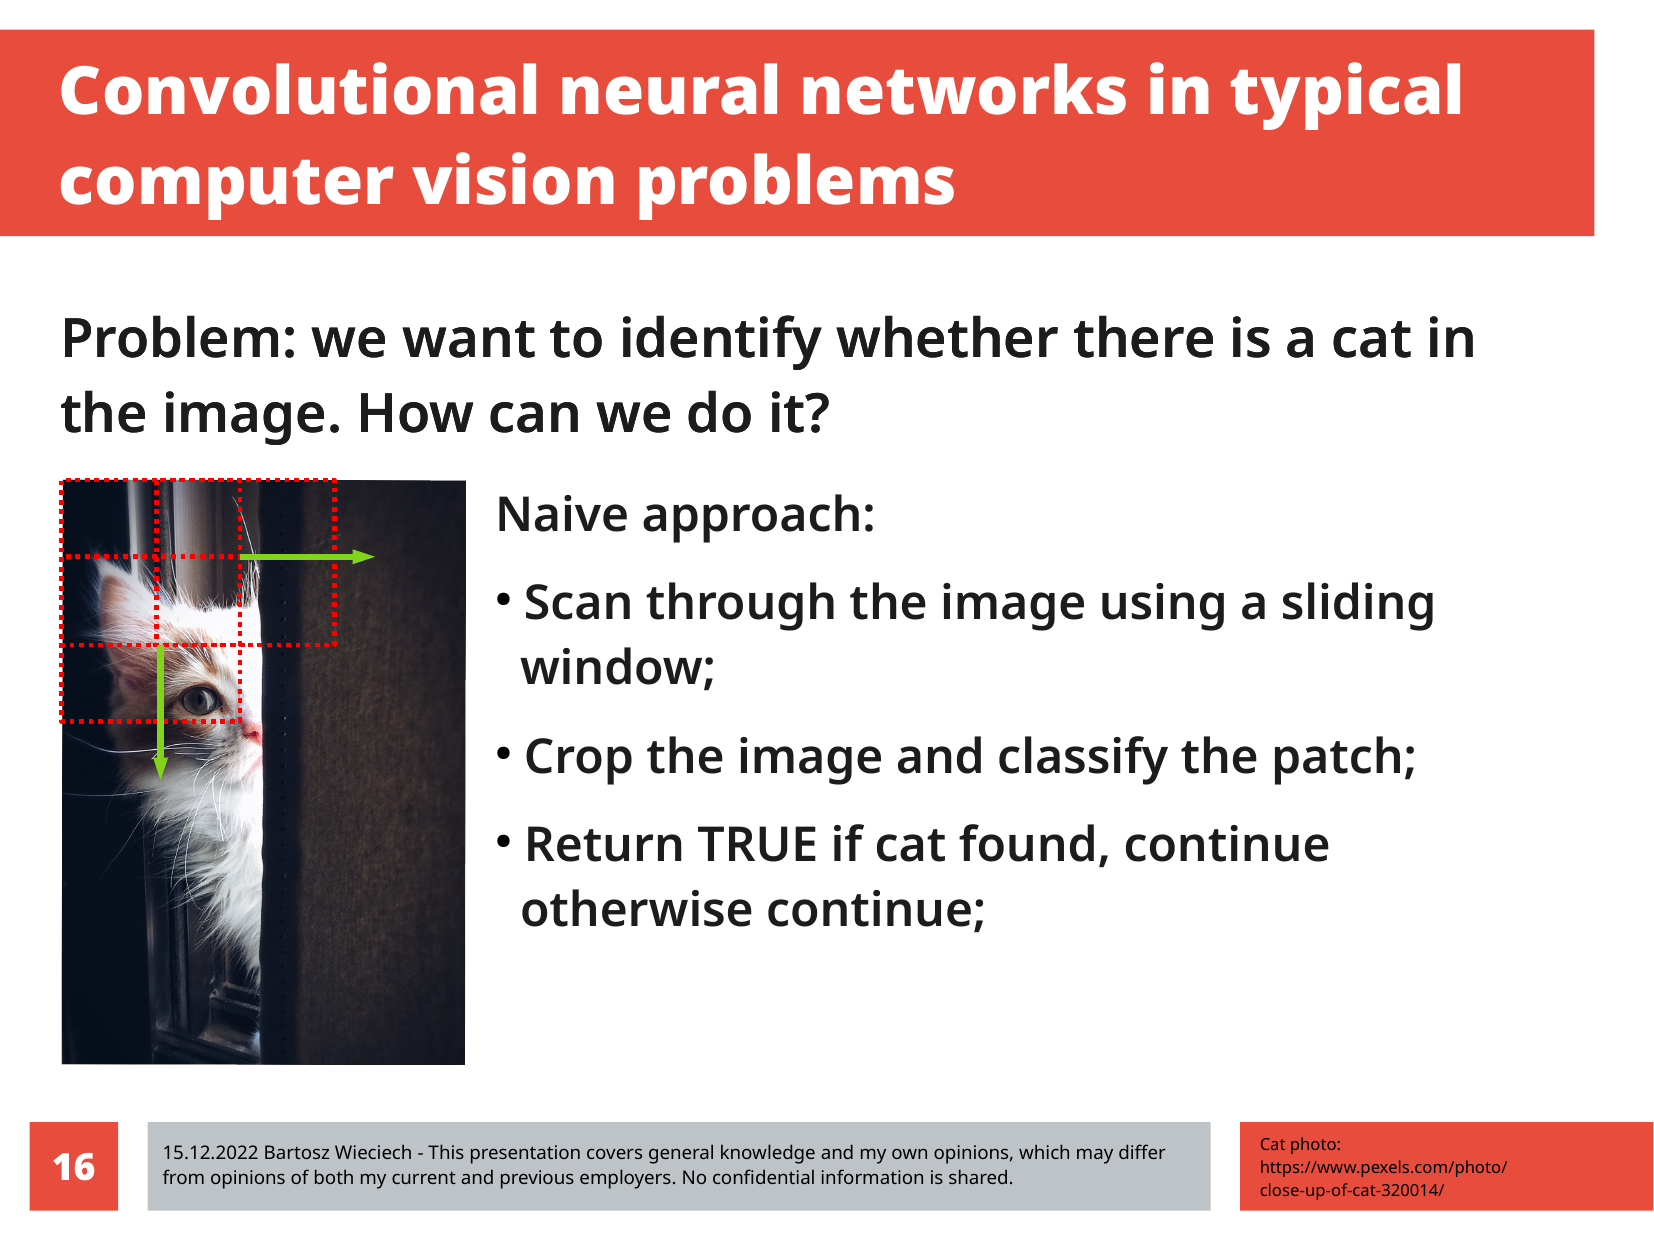

# Convolutional neural networks in typical computer vision problems
Problem: we want to identify whether there is a cat in the image. How can we do it?
Problem: we want to identify whether there is a cat in the image. How can we do it?
Naive approach:
 Scan through the image using a sliding
 window;
 Crop the image and classify the patch;
 Return TRUE if cat found, continue
 otherwise continue;
 Change window size if cat still not found
 and start again ...
16
Cat photo:
https://www.pexels.com/photo/close-up-of-cat-320014/